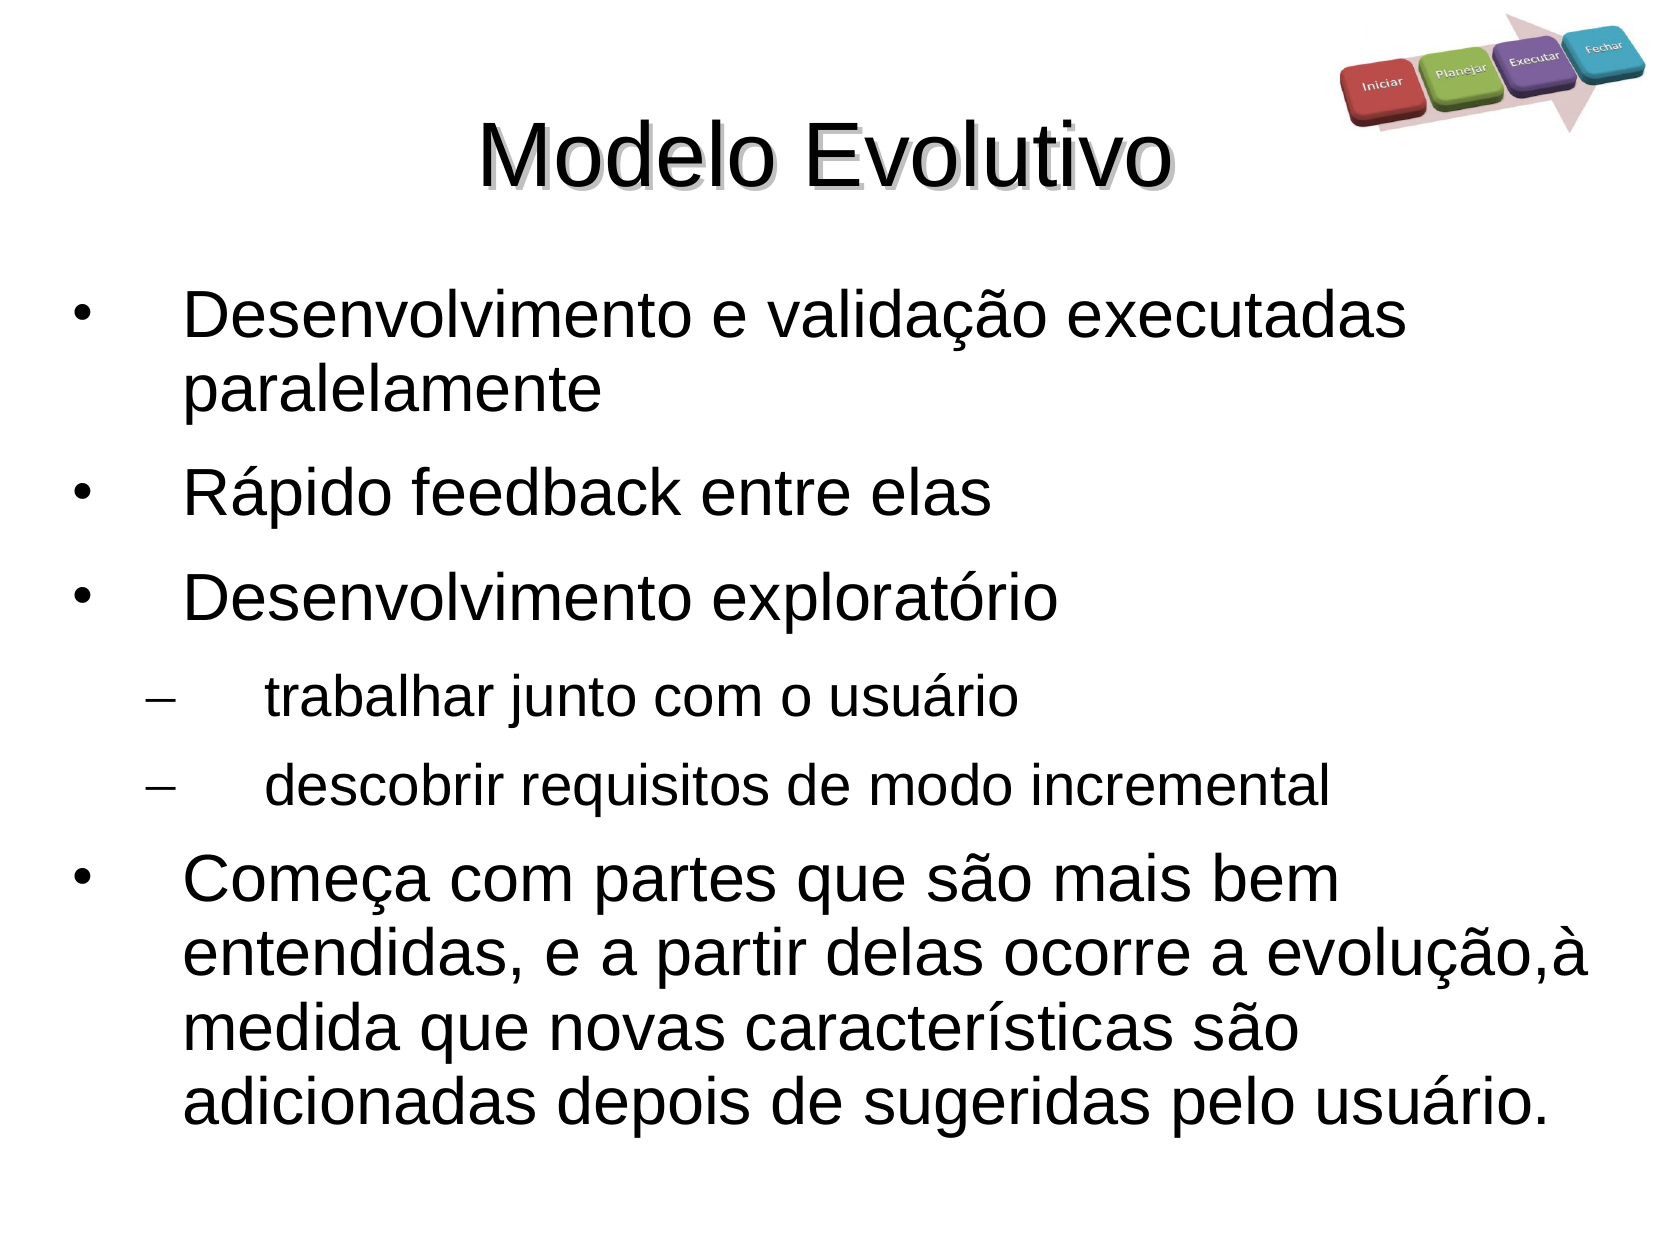

# Modelo Evolutivo
Desenvolvimento e validação executadas paralelamente
Rápido feedback entre elas
Desenvolvimento exploratório
 trabalhar junto com o usuário
 descobrir requisitos de modo incremental
Começa com partes que são mais bem entendidas, e a partir delas ocorre a evolução,à medida que novas características são adicionadas depois de sugeridas pelo usuário.